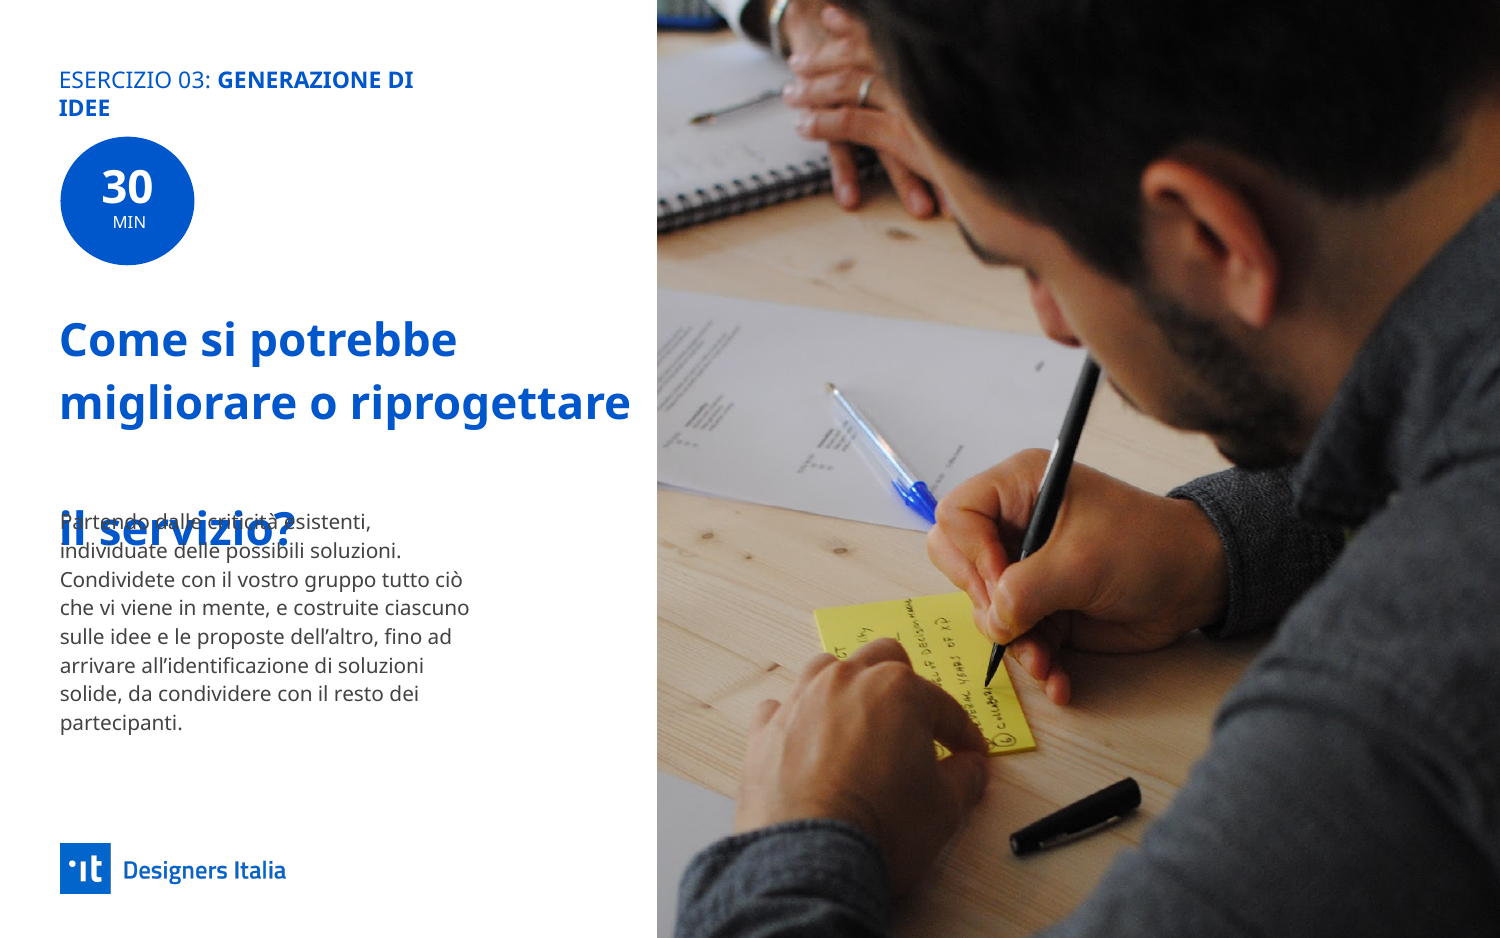

ESERCIZIO 03: GENERAZIONE DI IDEE
30
MIN
Come si potrebbe
migliorare o riprogettare
il servizio?
Partendo dalle criticità esistenti, individuate delle possibili soluzioni. Condividete con il vostro gruppo tutto ciò che vi viene in mente, e costruite ciascuno sulle idee e le proposte dell’altro, fino ad arrivare all’identificazione di soluzioni solide, da condividere con il resto dei partecipanti.